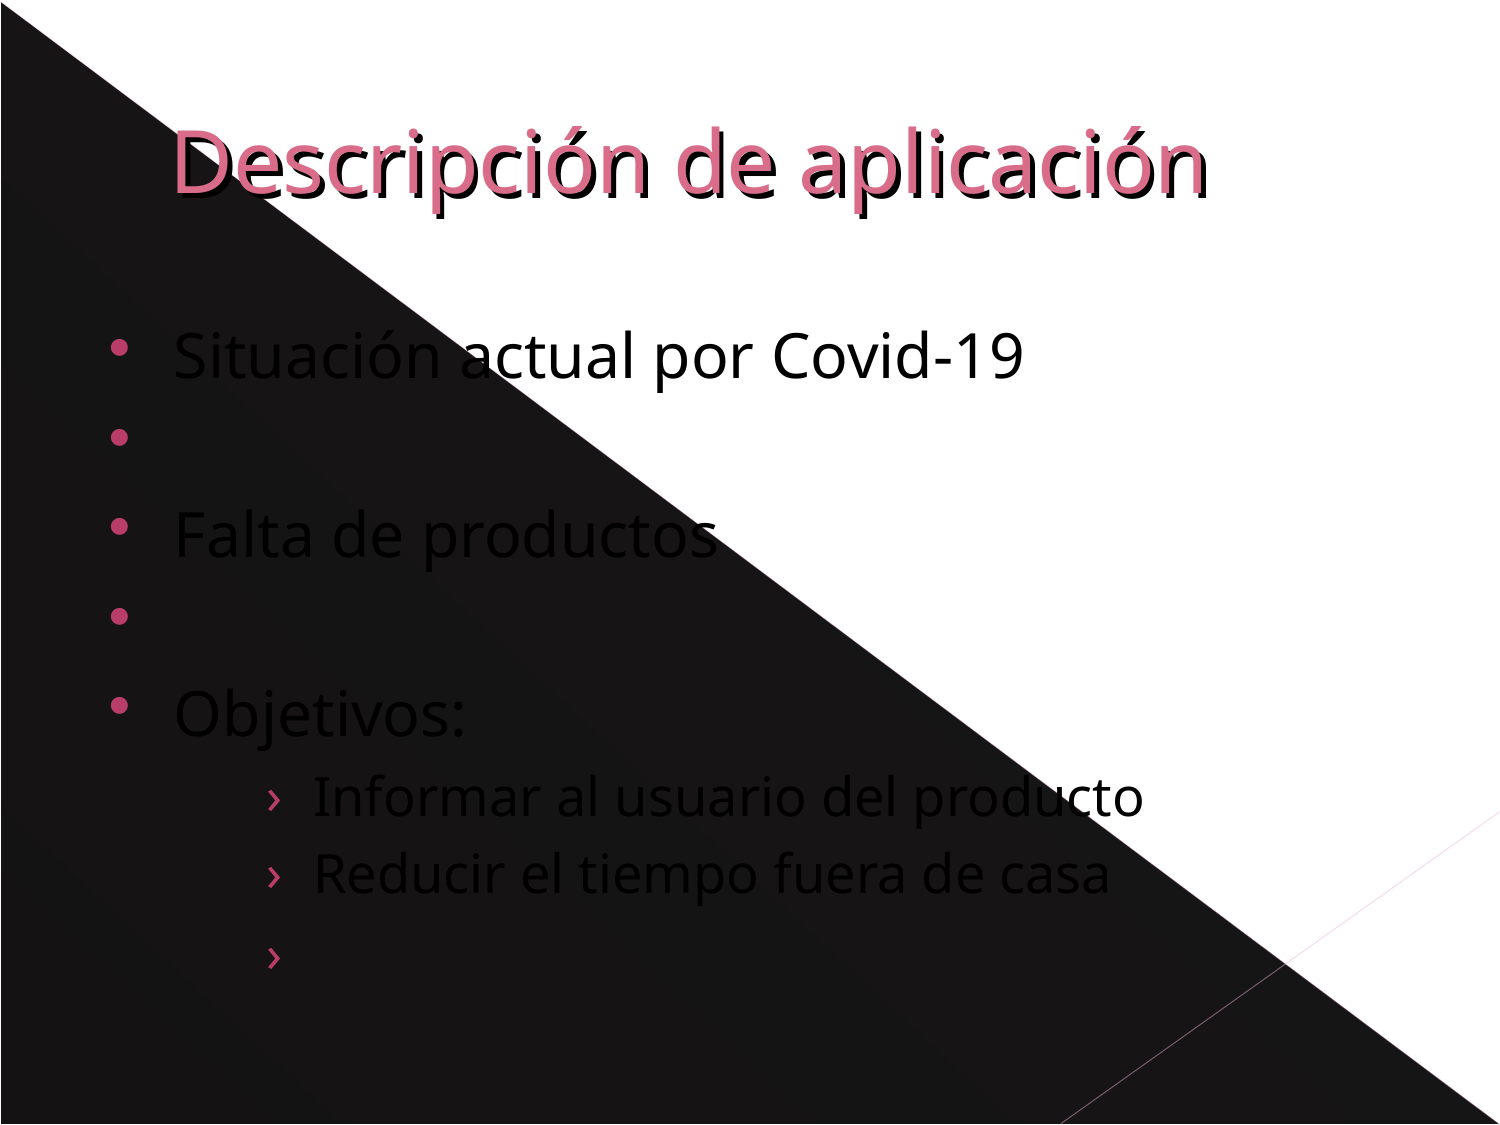

# Descripción de aplicación
Situación actual por Covid-19
Falta de productos
Objetivos:
Informar al usuario del producto
Reducir el tiempo fuera de casa